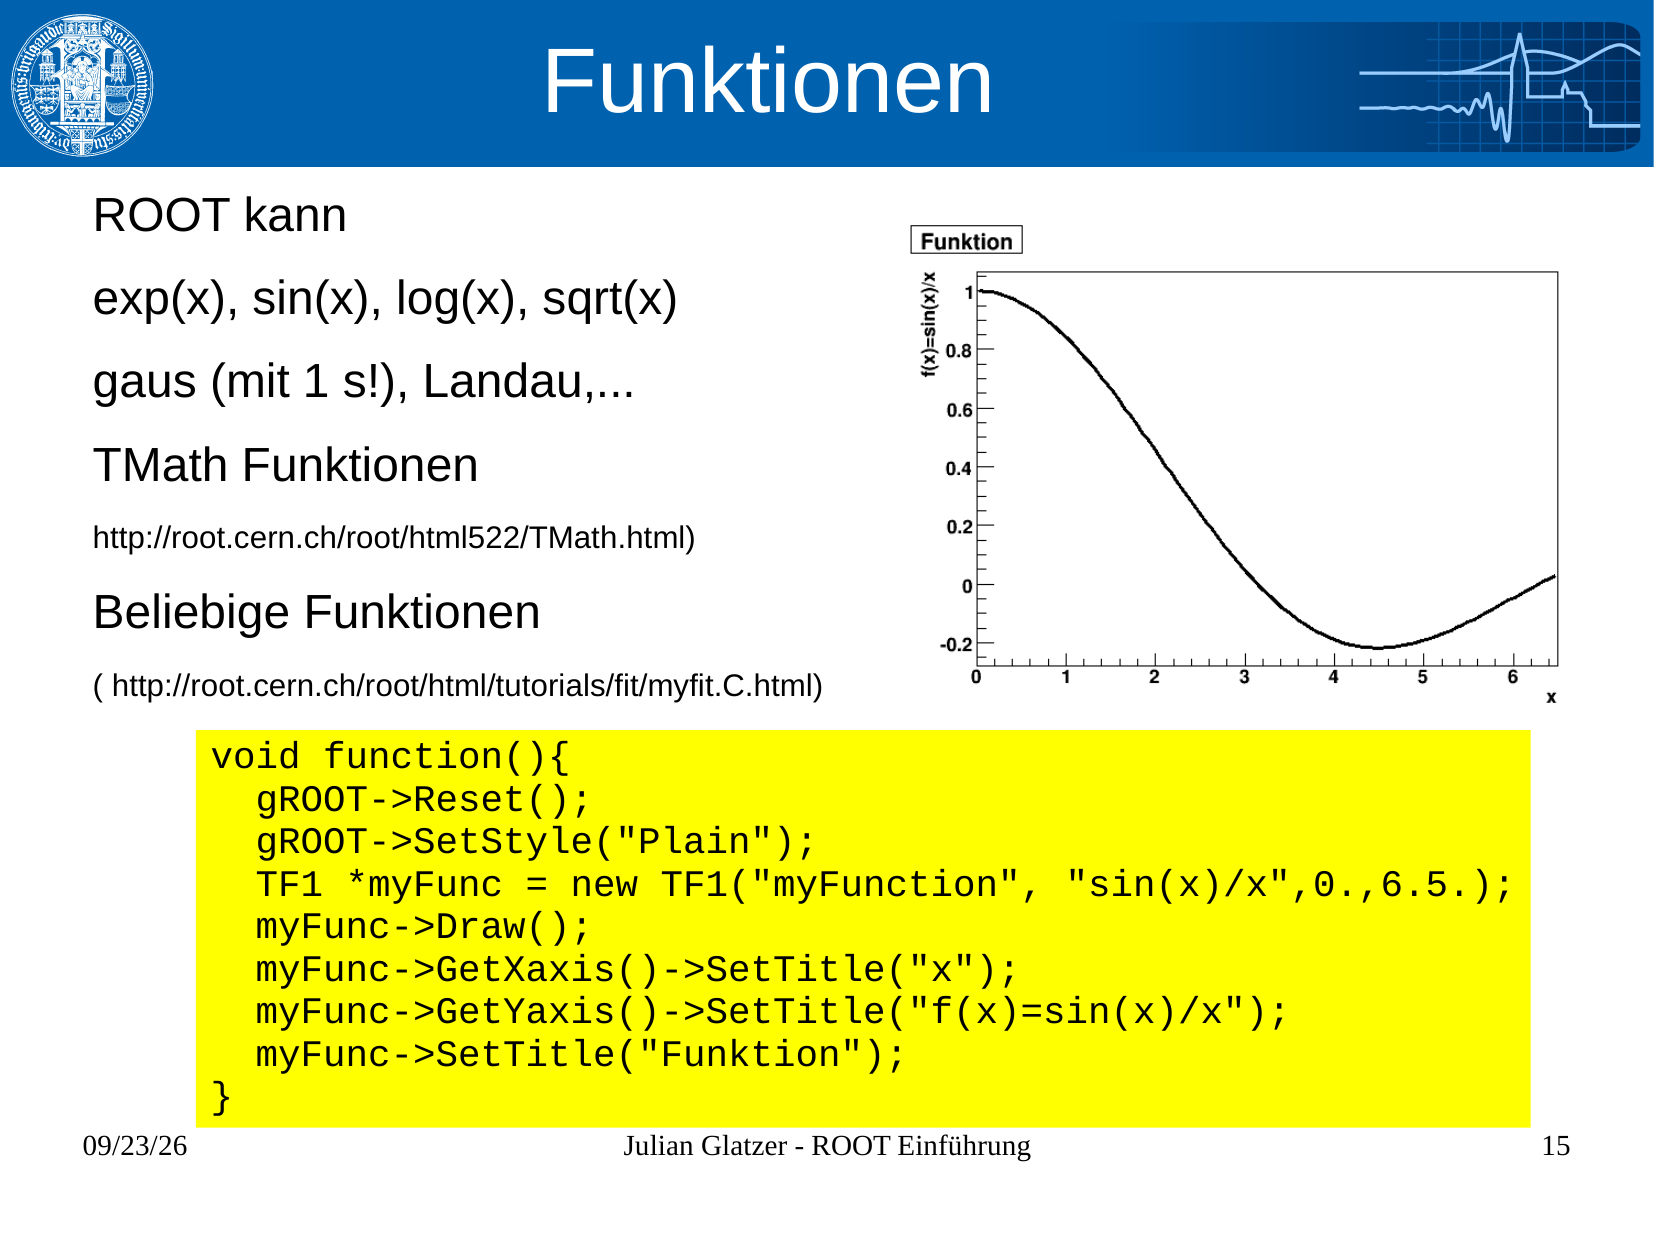

# Funktionen
ROOT kann
exp(x), sin(x), log(x), sqrt(x)
gaus (mit 1 s!), Landau,...
TMath Funktionen
http://root.cern.ch/root/html522/TMath.html)
Beliebige Funktionen
( http://root.cern.ch/root/html/tutorials/fit/myfit.C.html)
void function(){
 gROOT->Reset();
 gROOT->SetStyle("Plain");
 TF1 *myFunc = new TF1("myFunction", "sin(x)/x",0.,6.5.);
 myFunc->Draw();
 myFunc->GetXaxis()->SetTitle("x");
 myFunc->GetYaxis()->SetTitle("f(x)=sin(x)/x");
 myFunc->SetTitle("Funktion");
}
Julian Glatzer - ROOT Einführung
15